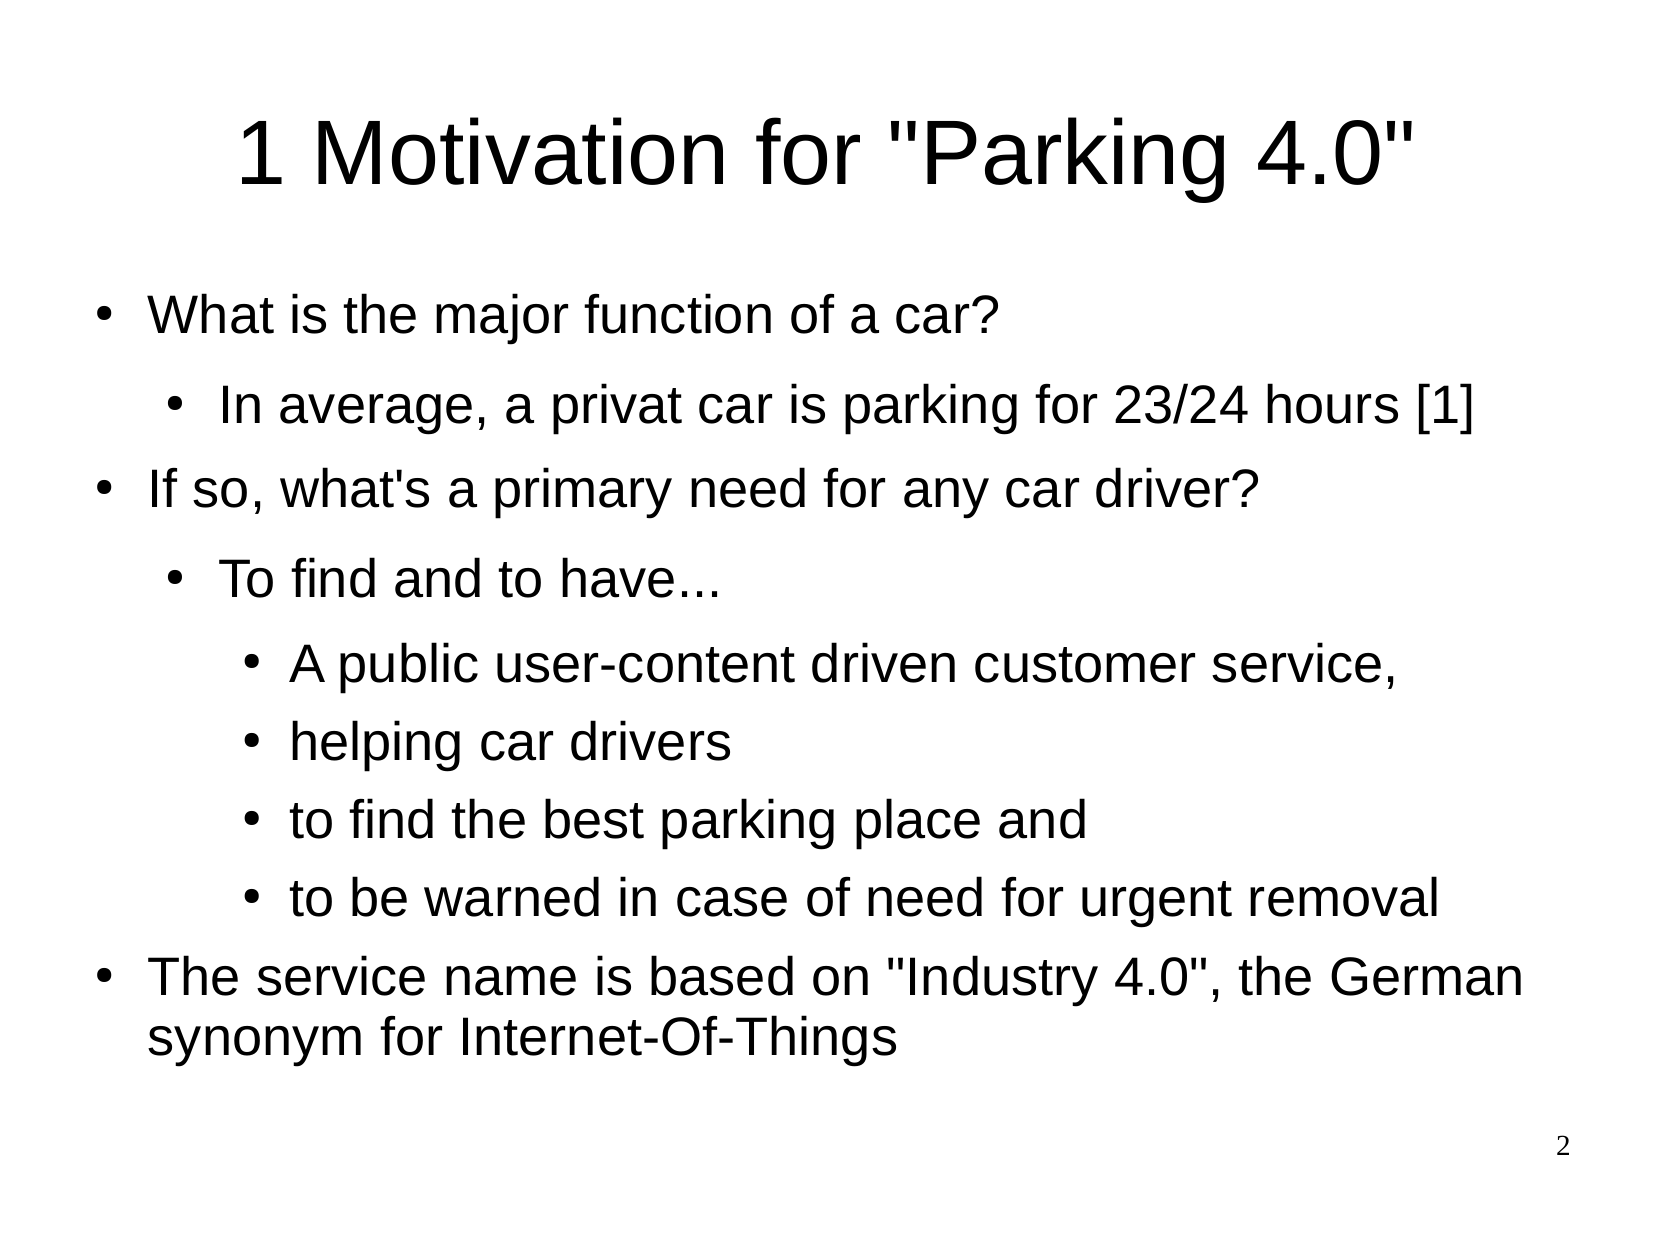

# 1 Motivation for "Parking 4.0"
What is the major function of a car?
In average, a privat car is parking for 23/24 hours [1]
If so, what's a primary need for any car driver?
To find and to have...
A public user-content driven customer service,
helping car drivers
to find the best parking place and
to be warned in case of need for urgent removal
The service name is based on "Industry 4.0", the German synonym for Internet-Of-Things
2